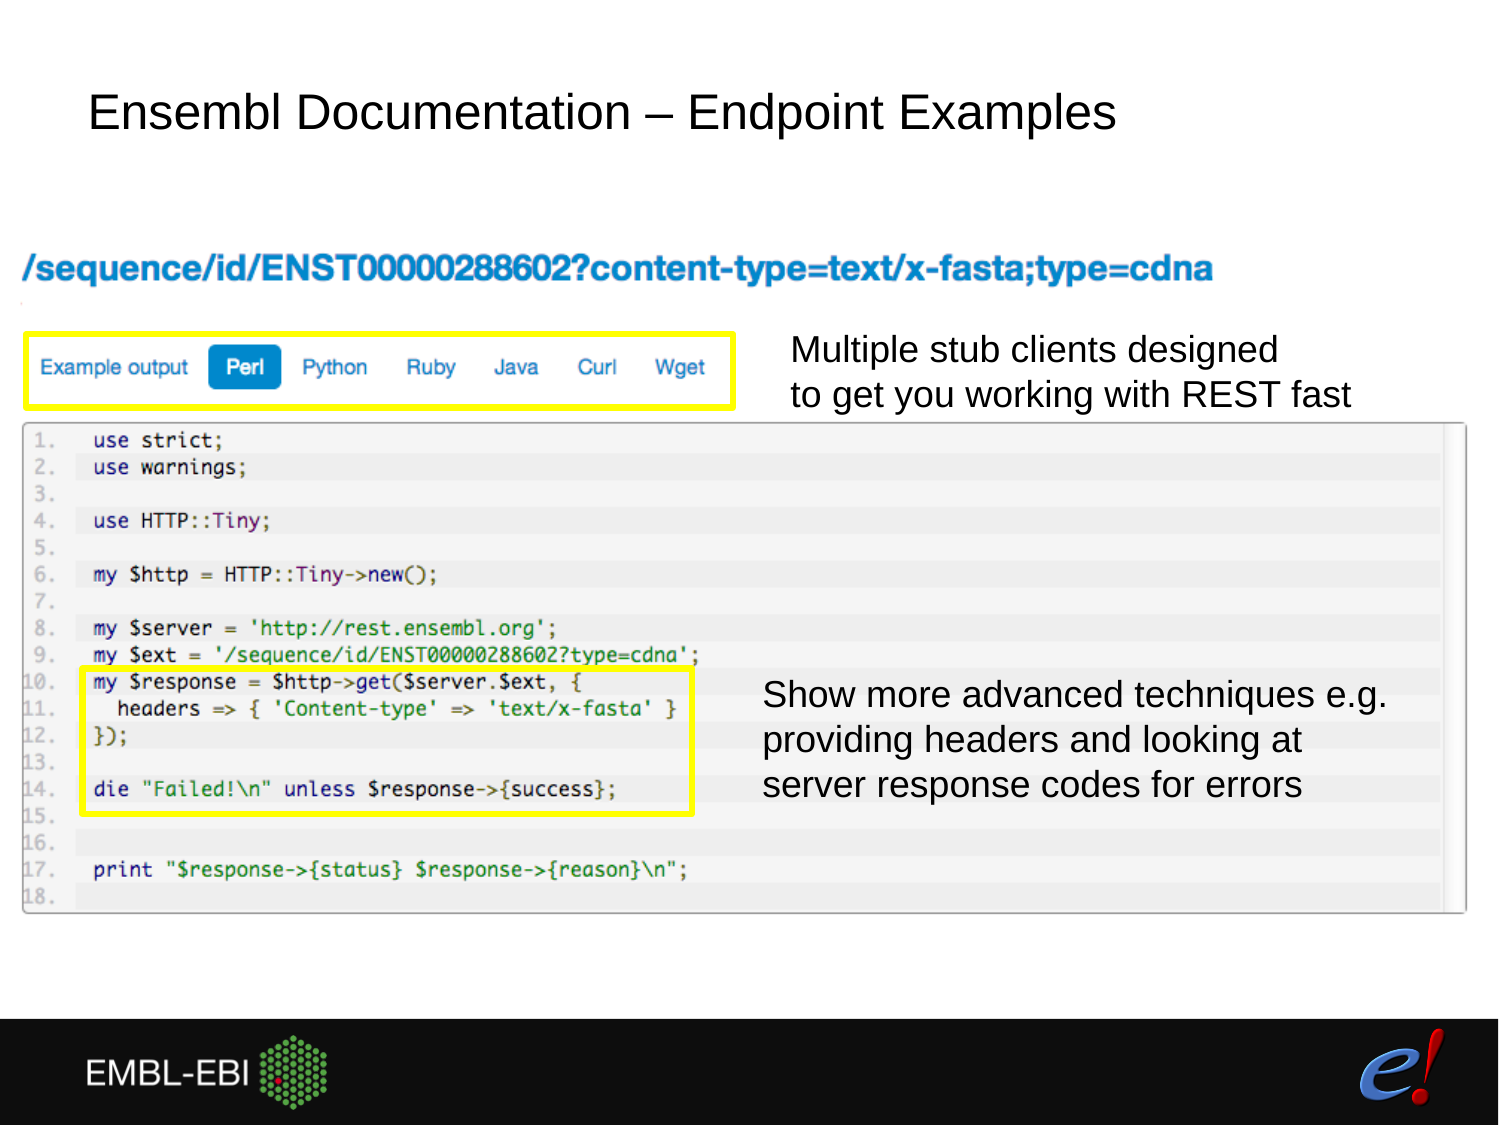

# Ensembl Documentation – Endpoint Examples
Multiple stub clients designed
to get you working with REST fast
Show more advanced techniques e.g.
providing headers and looking at
server response codes for errors